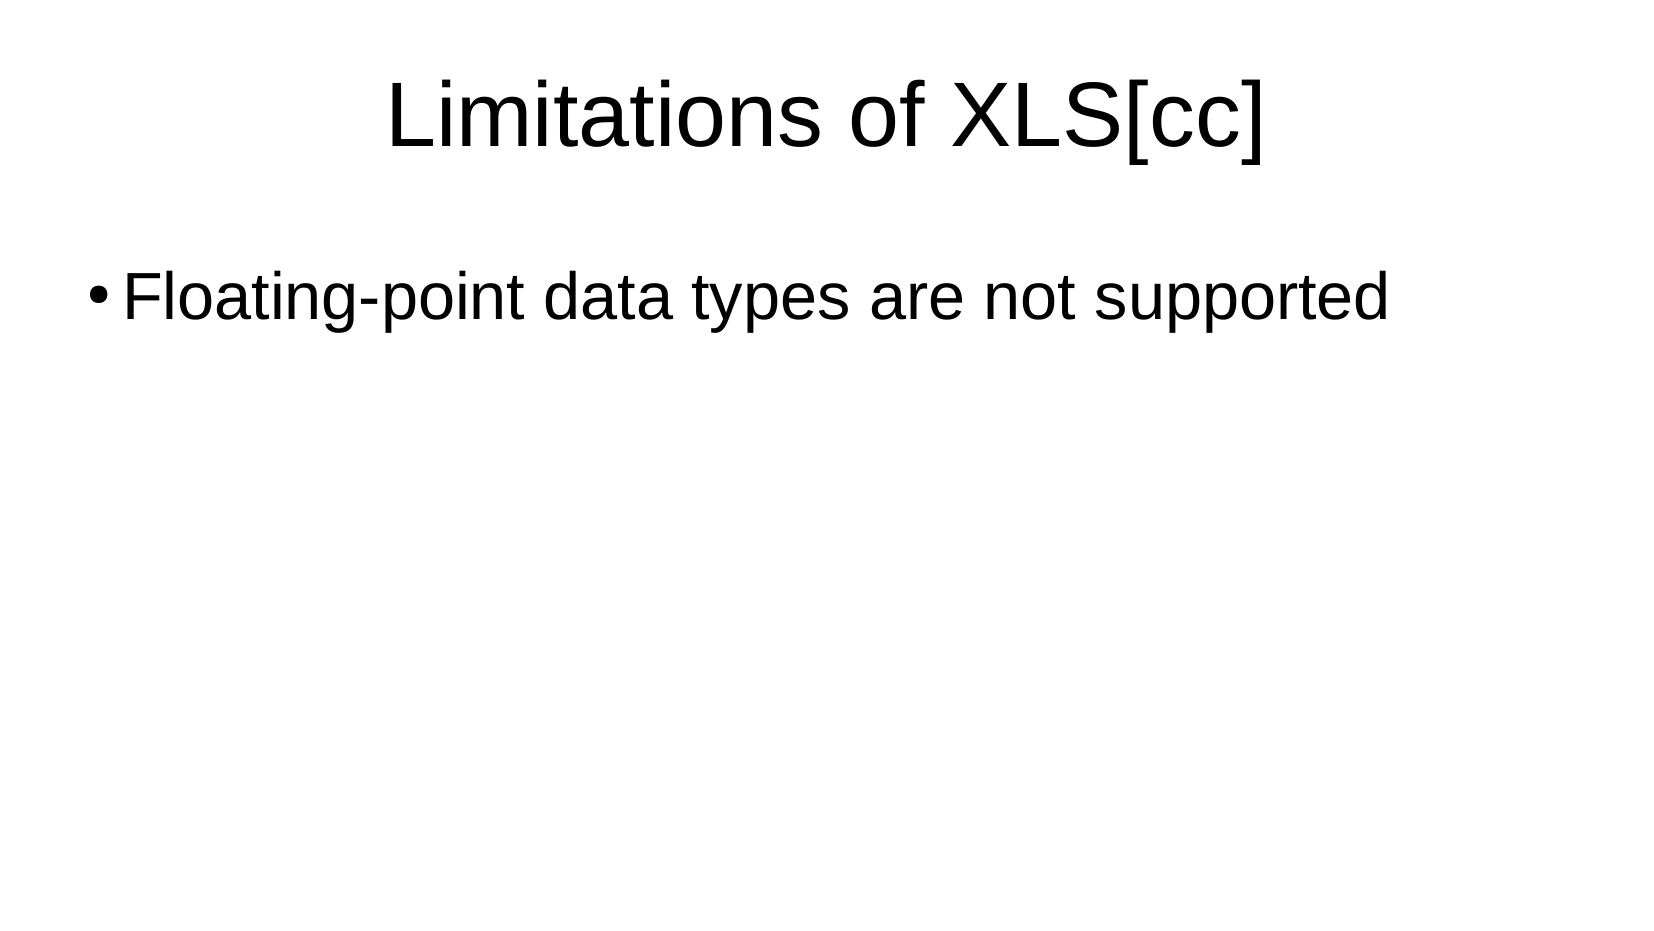

# Limitations of XLS[cc]
Floating-point data types are not supported